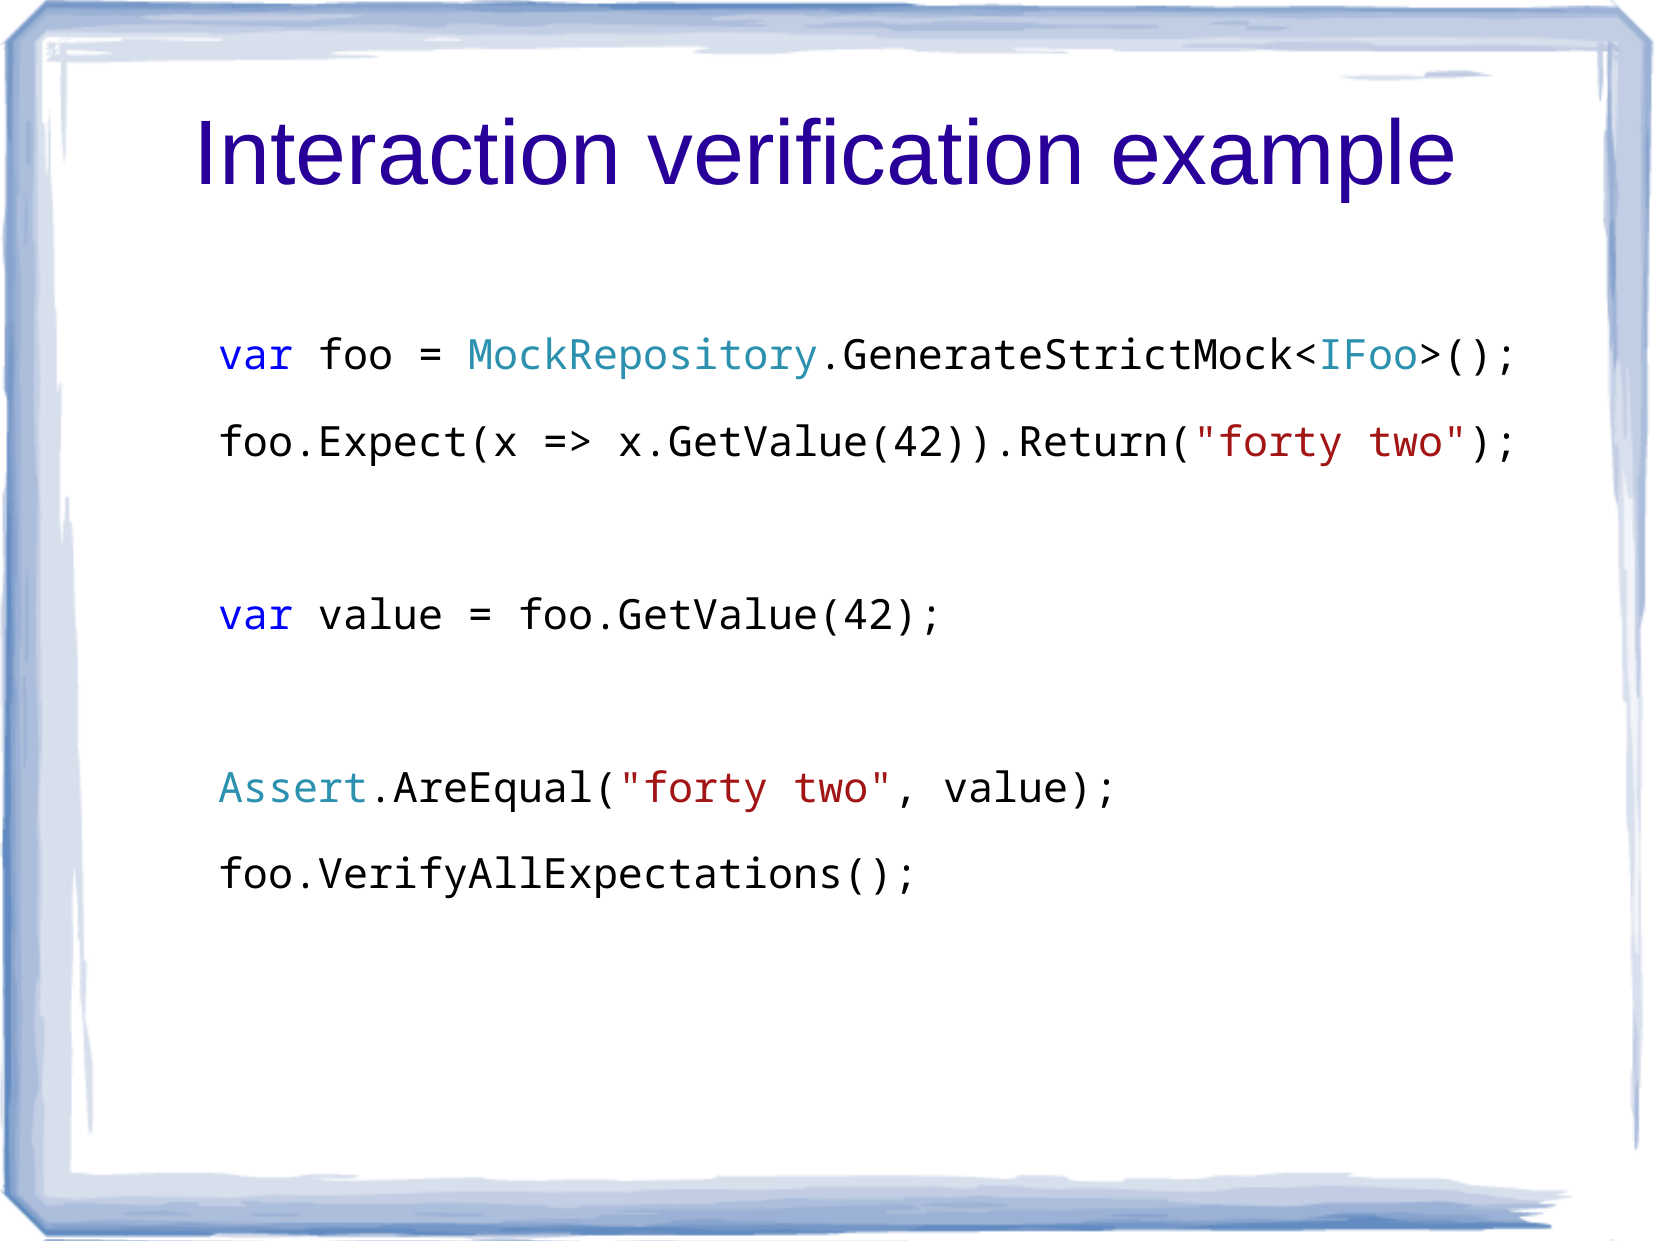

# Interaction verification example
 var foo = MockRepository.GenerateStrictMock<IFoo>();
 foo.Expect(x => x.GetValue(42)).Return("forty two");
 var value = foo.GetValue(42);
 Assert.AreEqual("forty two", value);
 foo.VerifyAllExpectations();